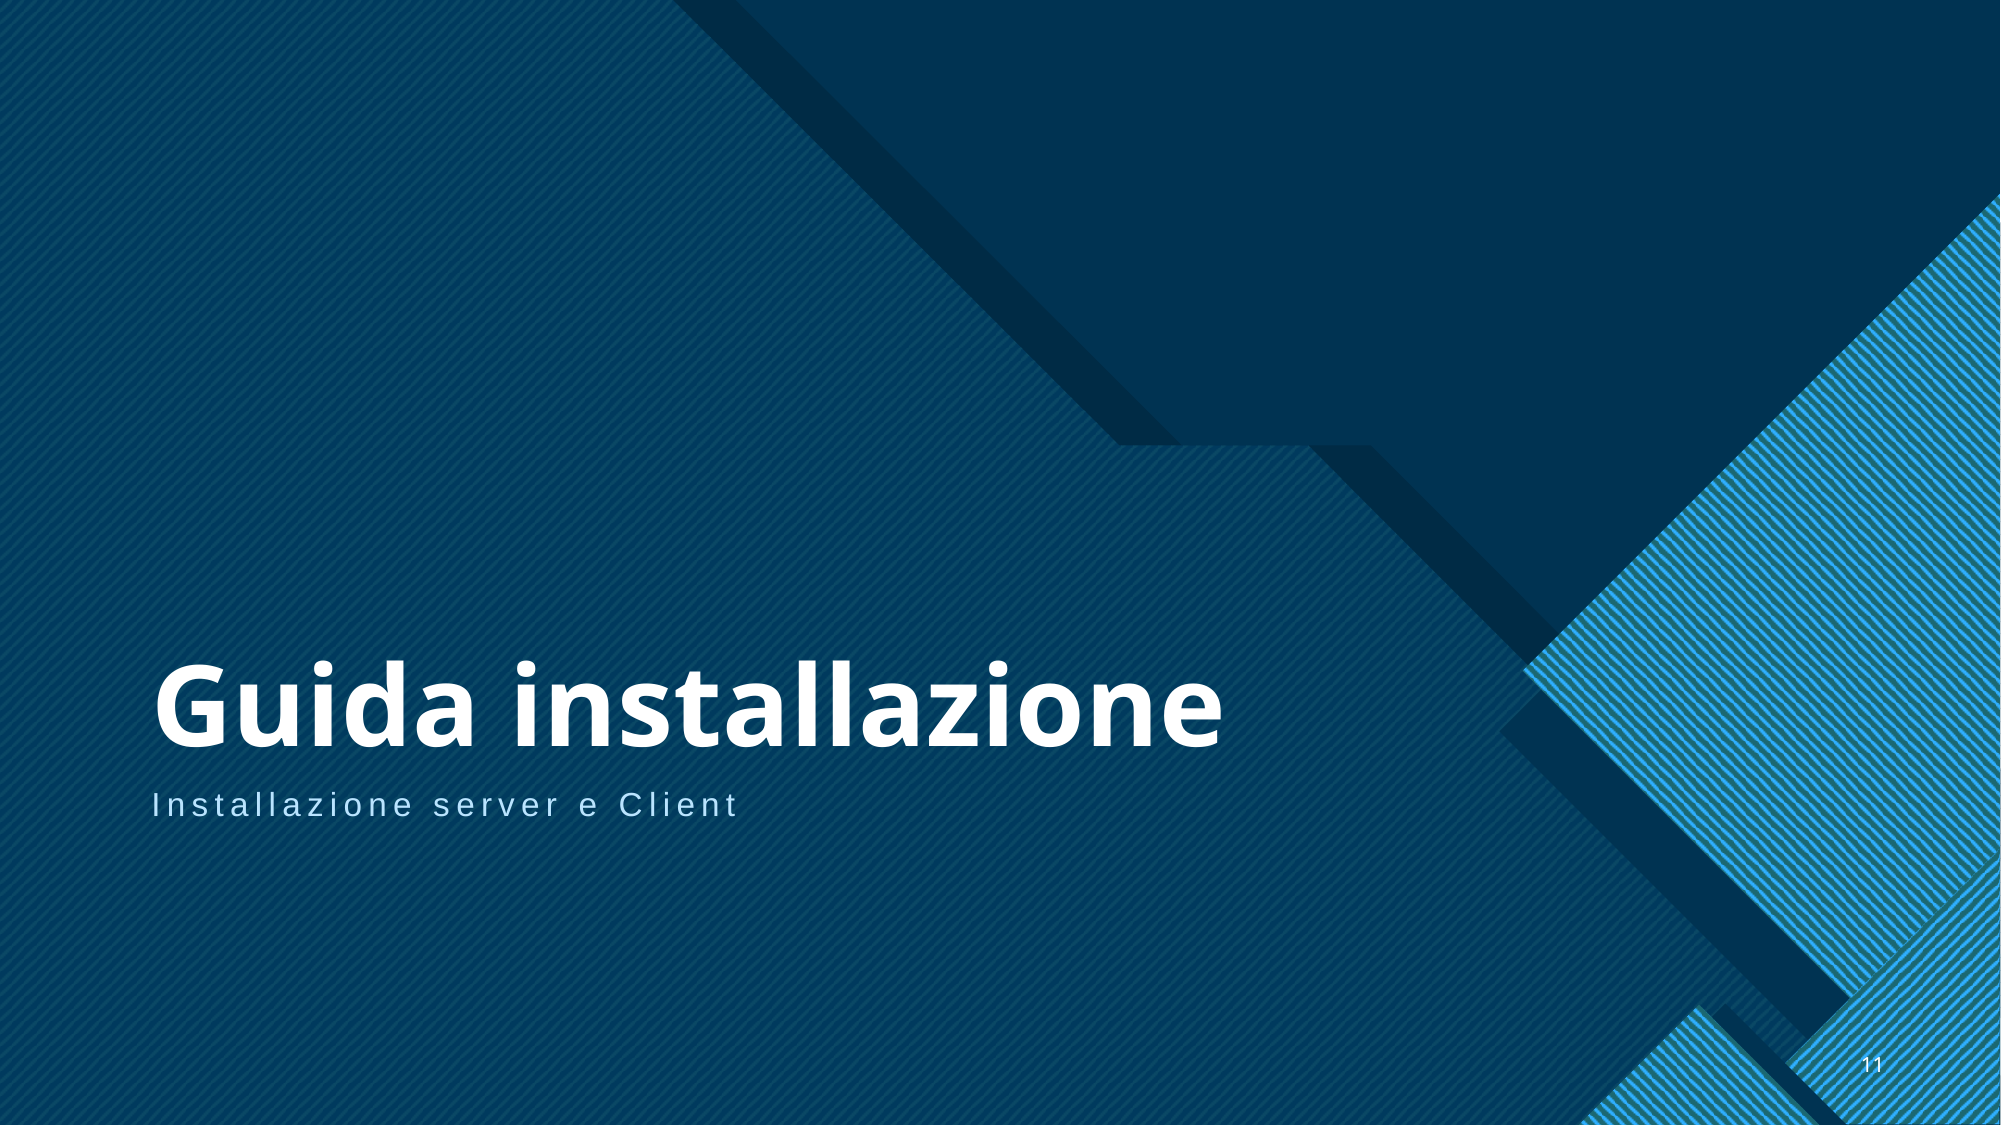

# Guida installazione
Installazione server e Client